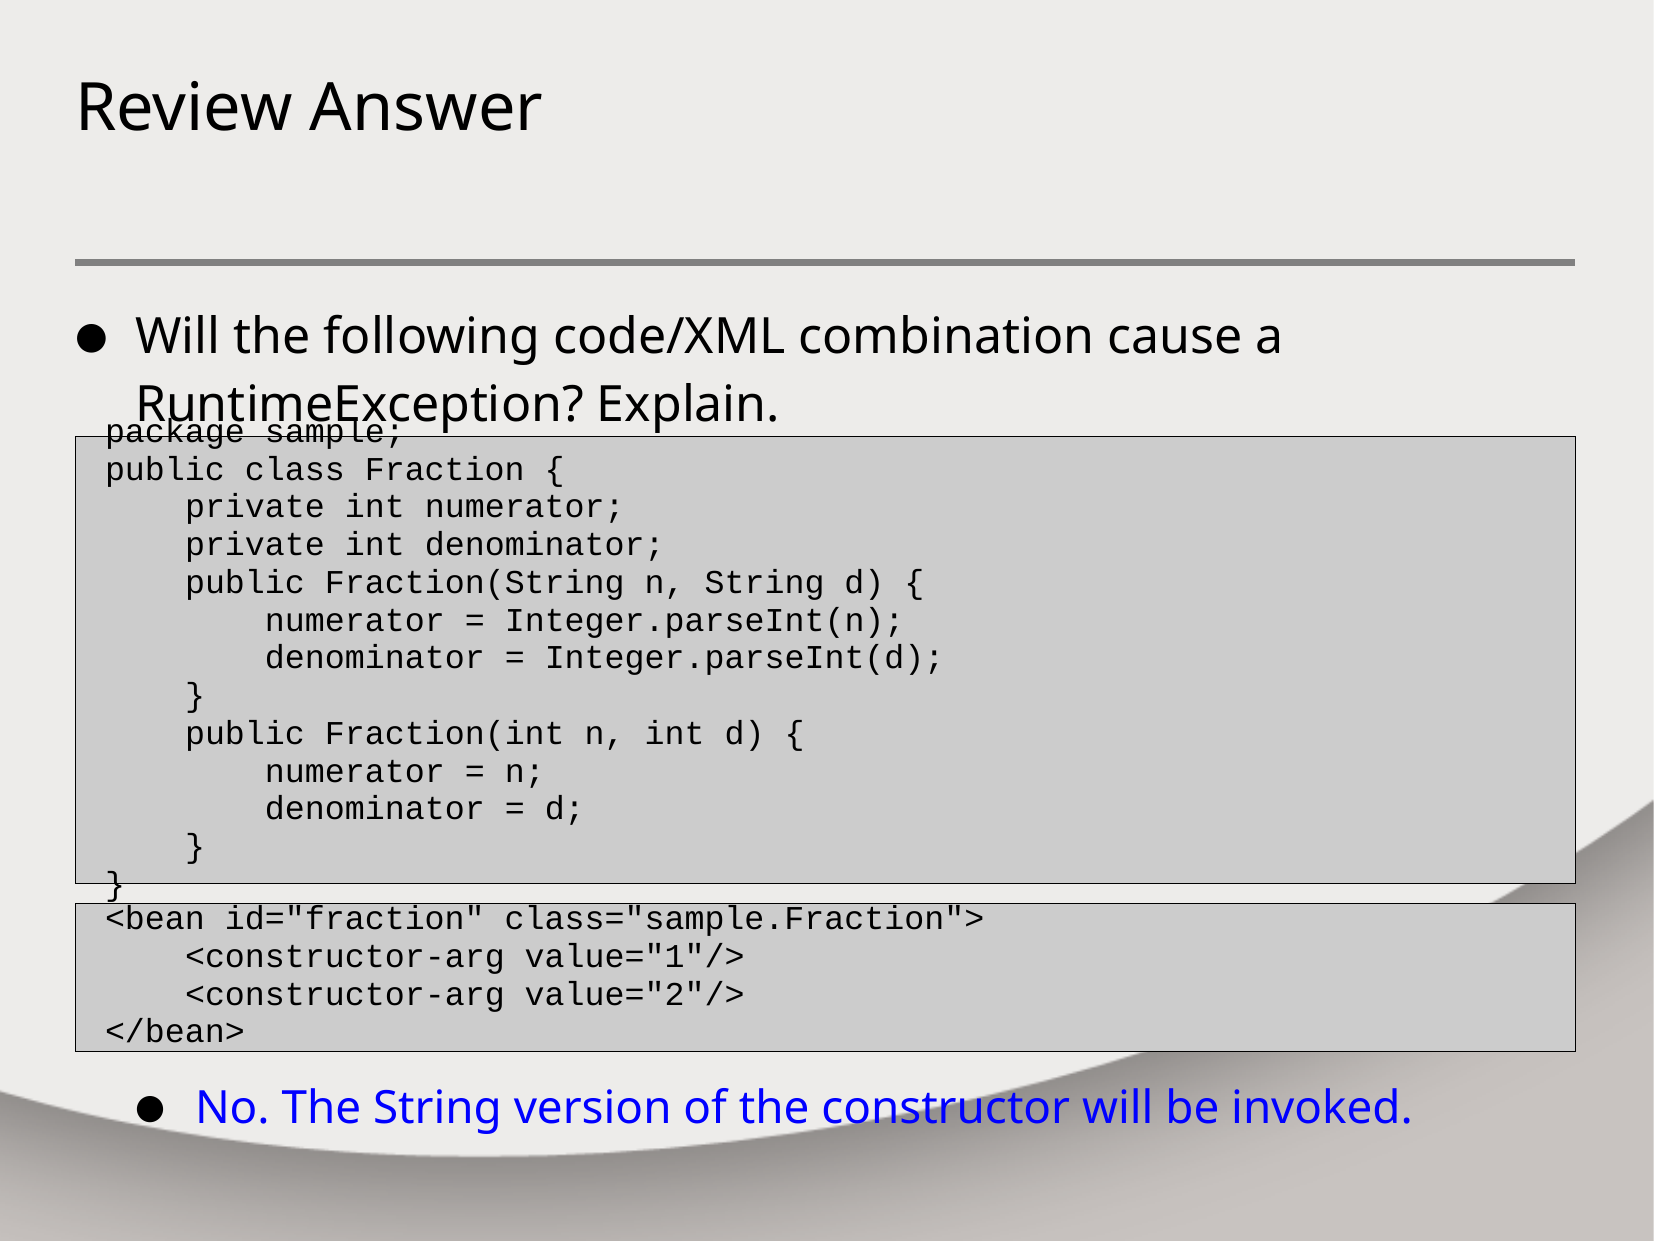

# Review Answer
Will the following code/XML combination cause a RuntimeException? Explain.
No. The String version of the constructor will be invoked.
package sample;
public class Fraction {
 private int numerator;
 private int denominator;
 public Fraction(String n, String d) {
 numerator = Integer.parseInt(n);
 denominator = Integer.parseInt(d);
 }
 public Fraction(int n, int d) {
 numerator = n;
 denominator = d;
 }
}
<bean id="fraction" class="sample.Fraction">
 <constructor-arg value="1"/>
 <constructor-arg value="2"/>
</bean>